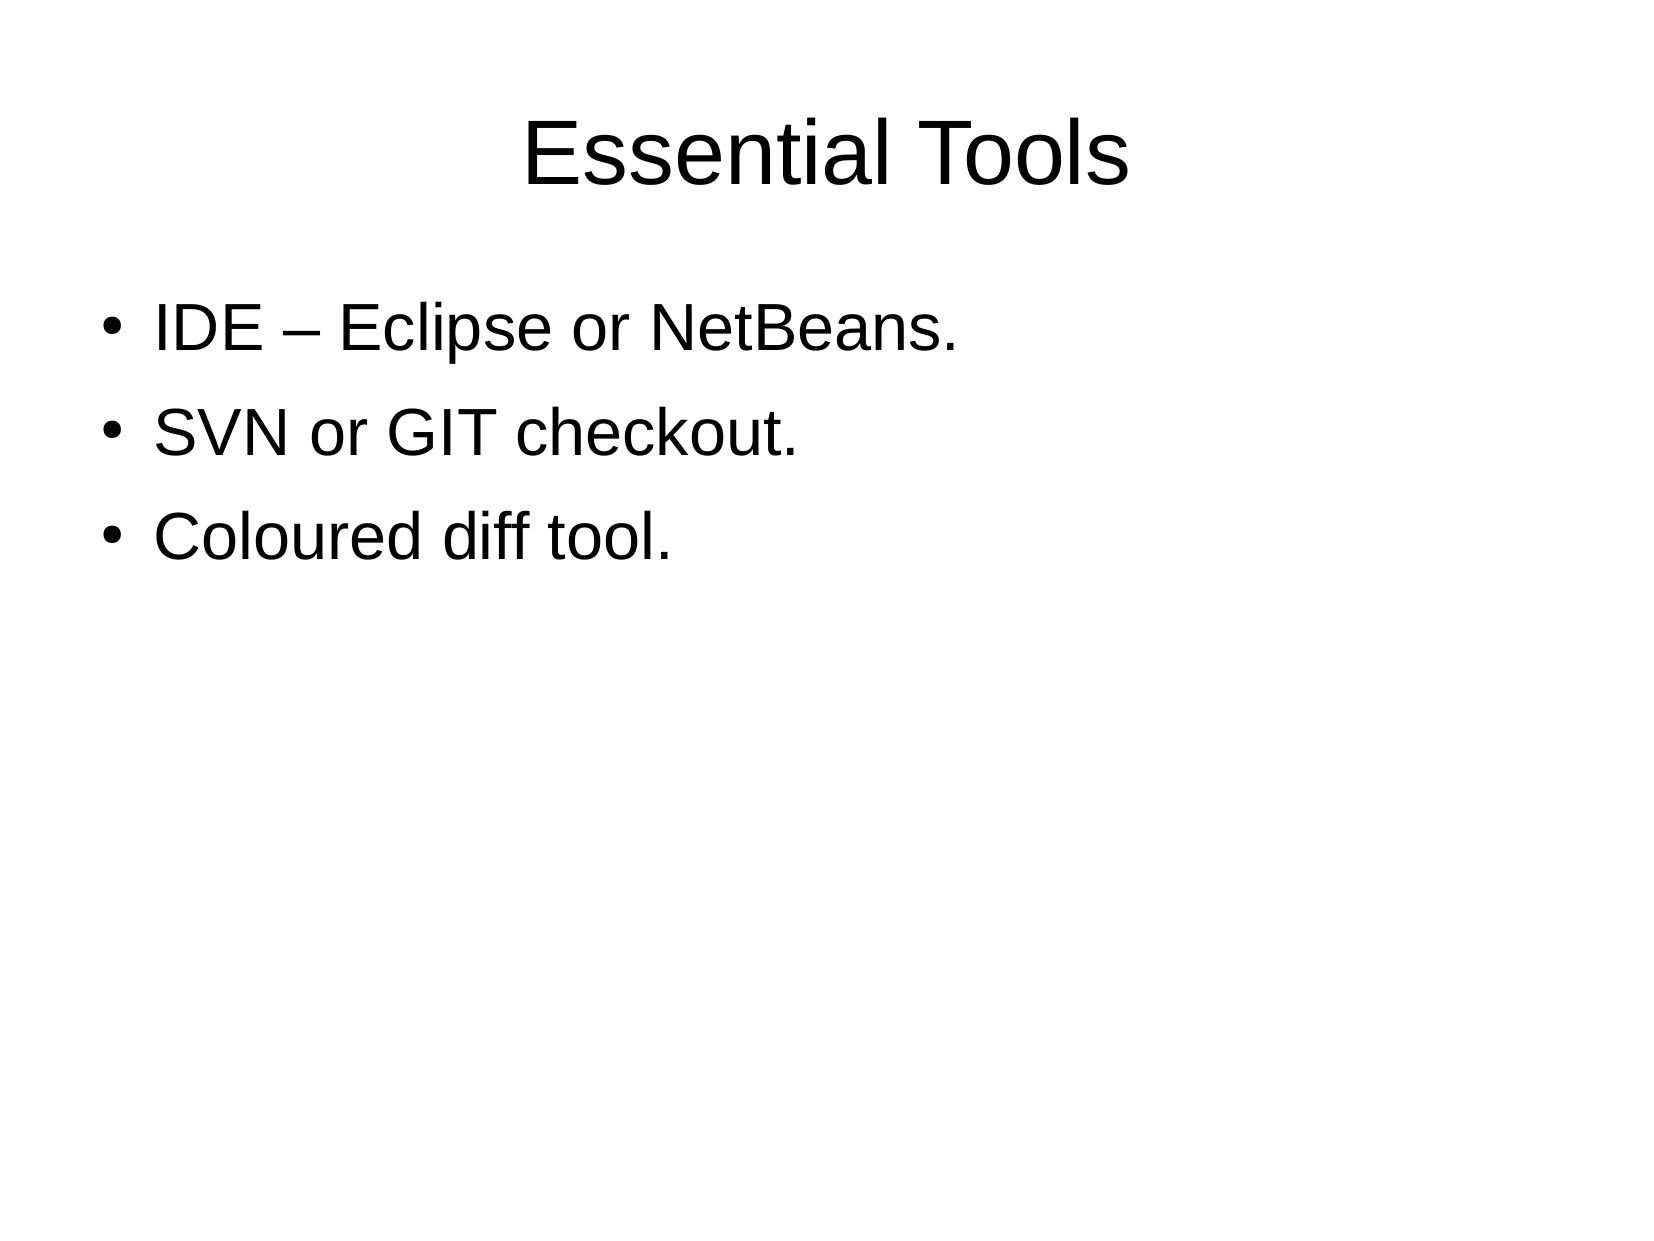

# Essential Tools
IDE – Eclipse or NetBeans.
SVN or GIT checkout.
Coloured diff tool.